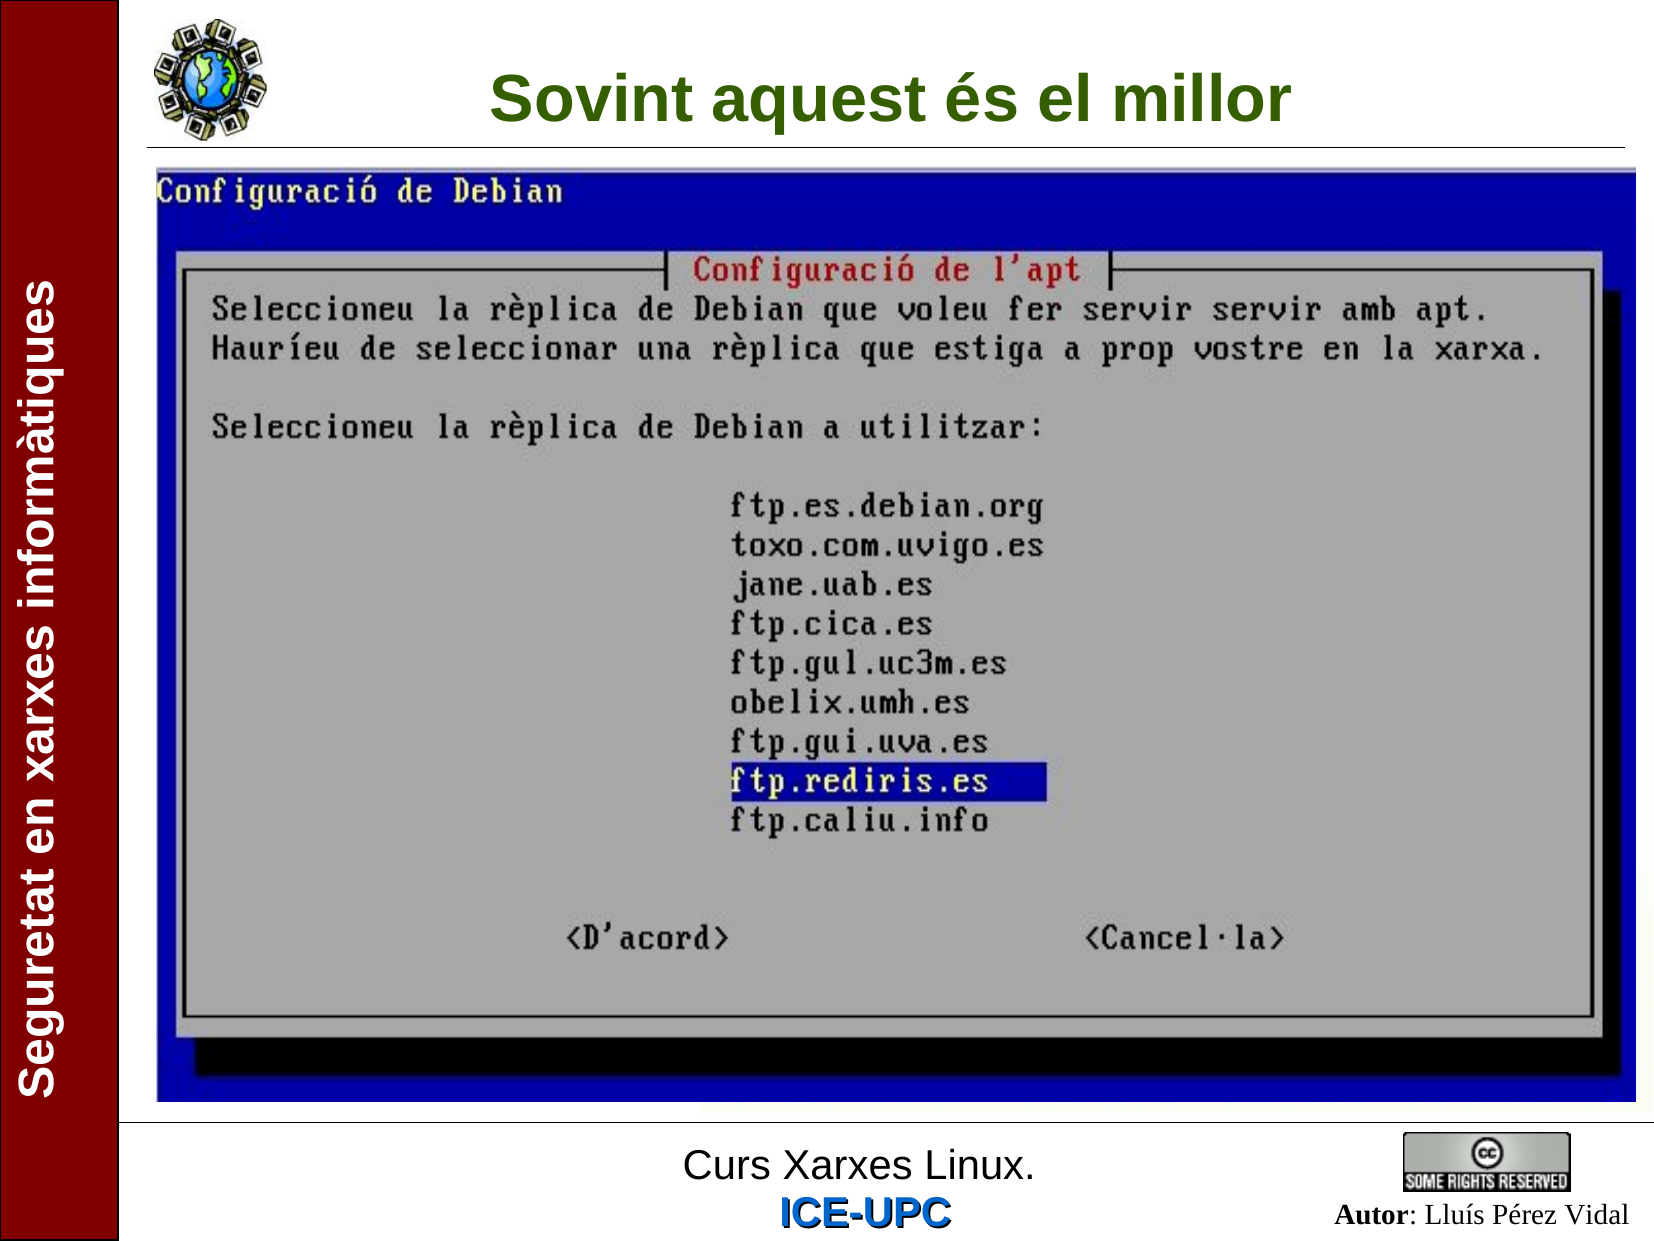

# Sovint aquest és el millor
 Croquis d'arquitectura mostrant les 3 zones